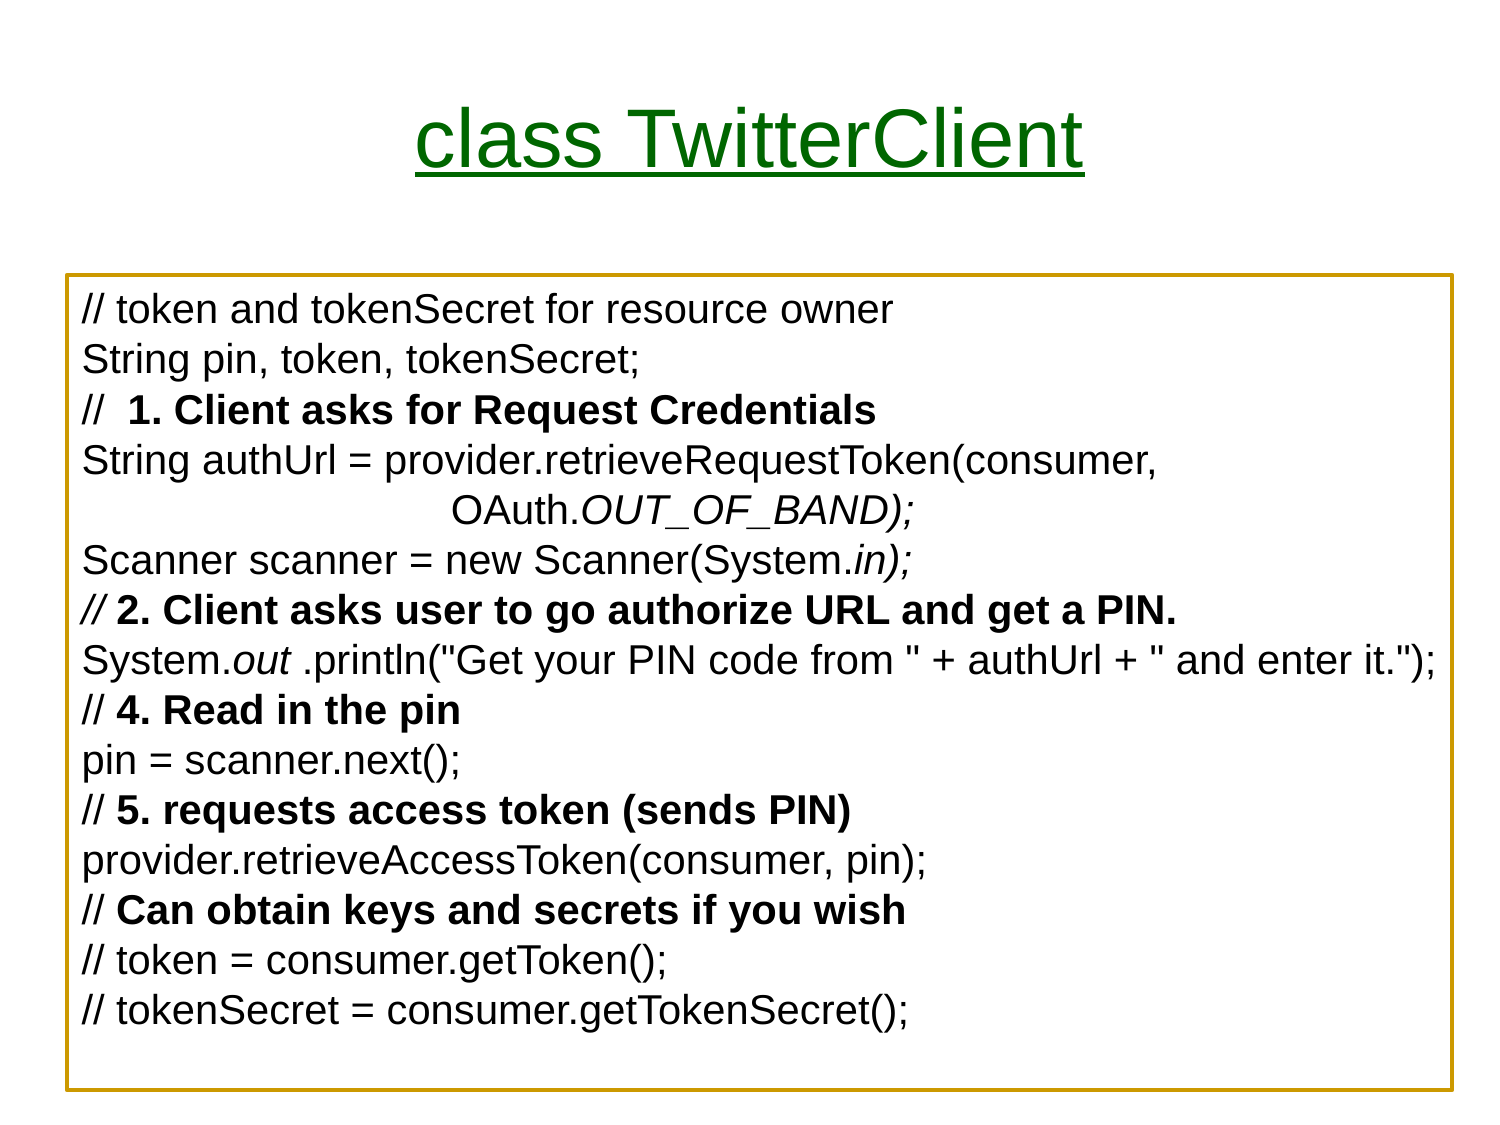

# class TwitterClient
// token and tokenSecret for resource owner
String pin, token, tokenSecret;
// 1. Client asks for Request Credentials
String authUrl = provider.retrieveRequestToken(consumer,
					OAuth.OUT_OF_BAND);
Scanner scanner = new Scanner(System.in);
// 2. Client asks user to go authorize URL and get a PIN.
System.out .println("Get your PIN code from " + authUrl + " and enter it.");
// 4. Read in the pin
pin = scanner.next();
// 5. requests access token (sends PIN)
provider.retrieveAccessToken(consumer, pin);
// Can obtain keys and secrets if you wish
// token = consumer.getToken();
// tokenSecret = consumer.getTokenSecret();
OAuth & Twitter
12